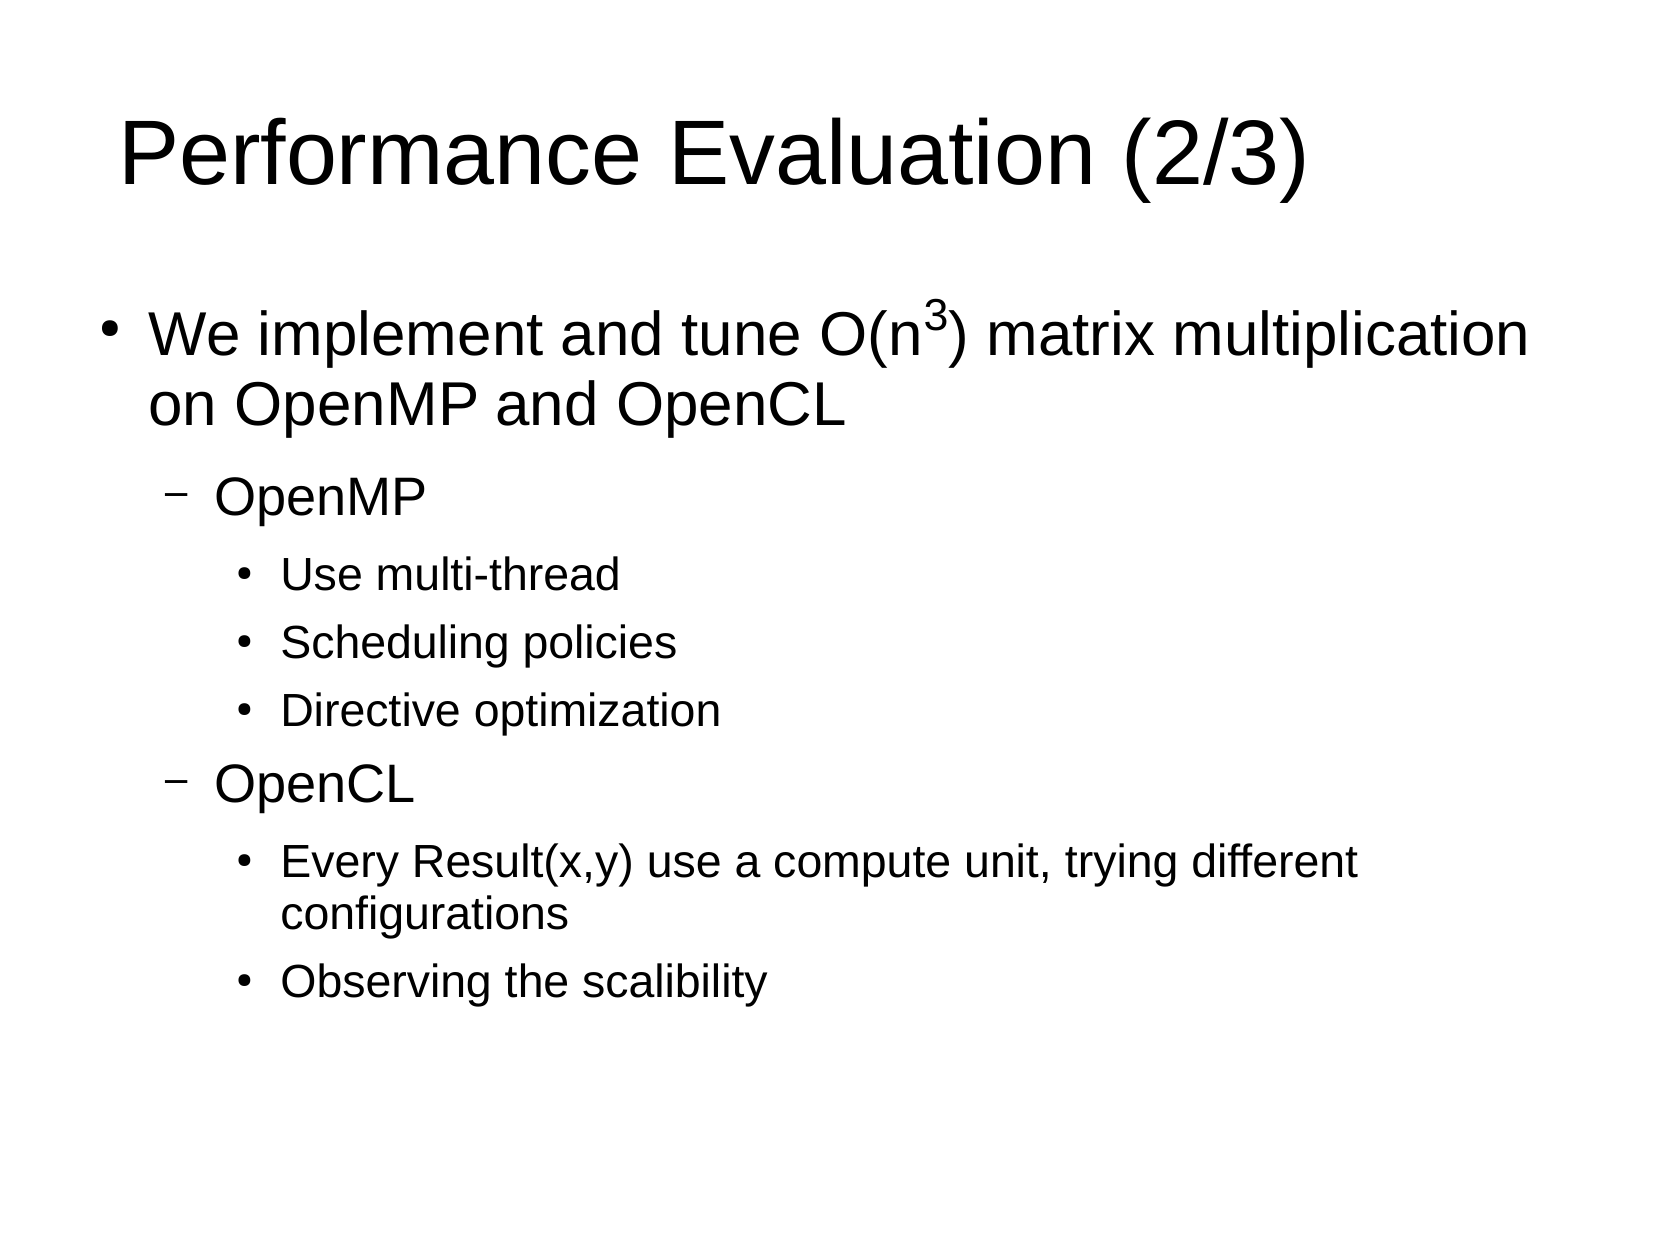

# Performance Evaluation (2/3)
We implement and tune O(n3) matrix multiplication on OpenMP and OpenCL
OpenMP
Use multi-thread
Scheduling policies
Directive optimization
OpenCL
Every Result(x,y) use a compute unit, trying different configurations
Observing the scalibility